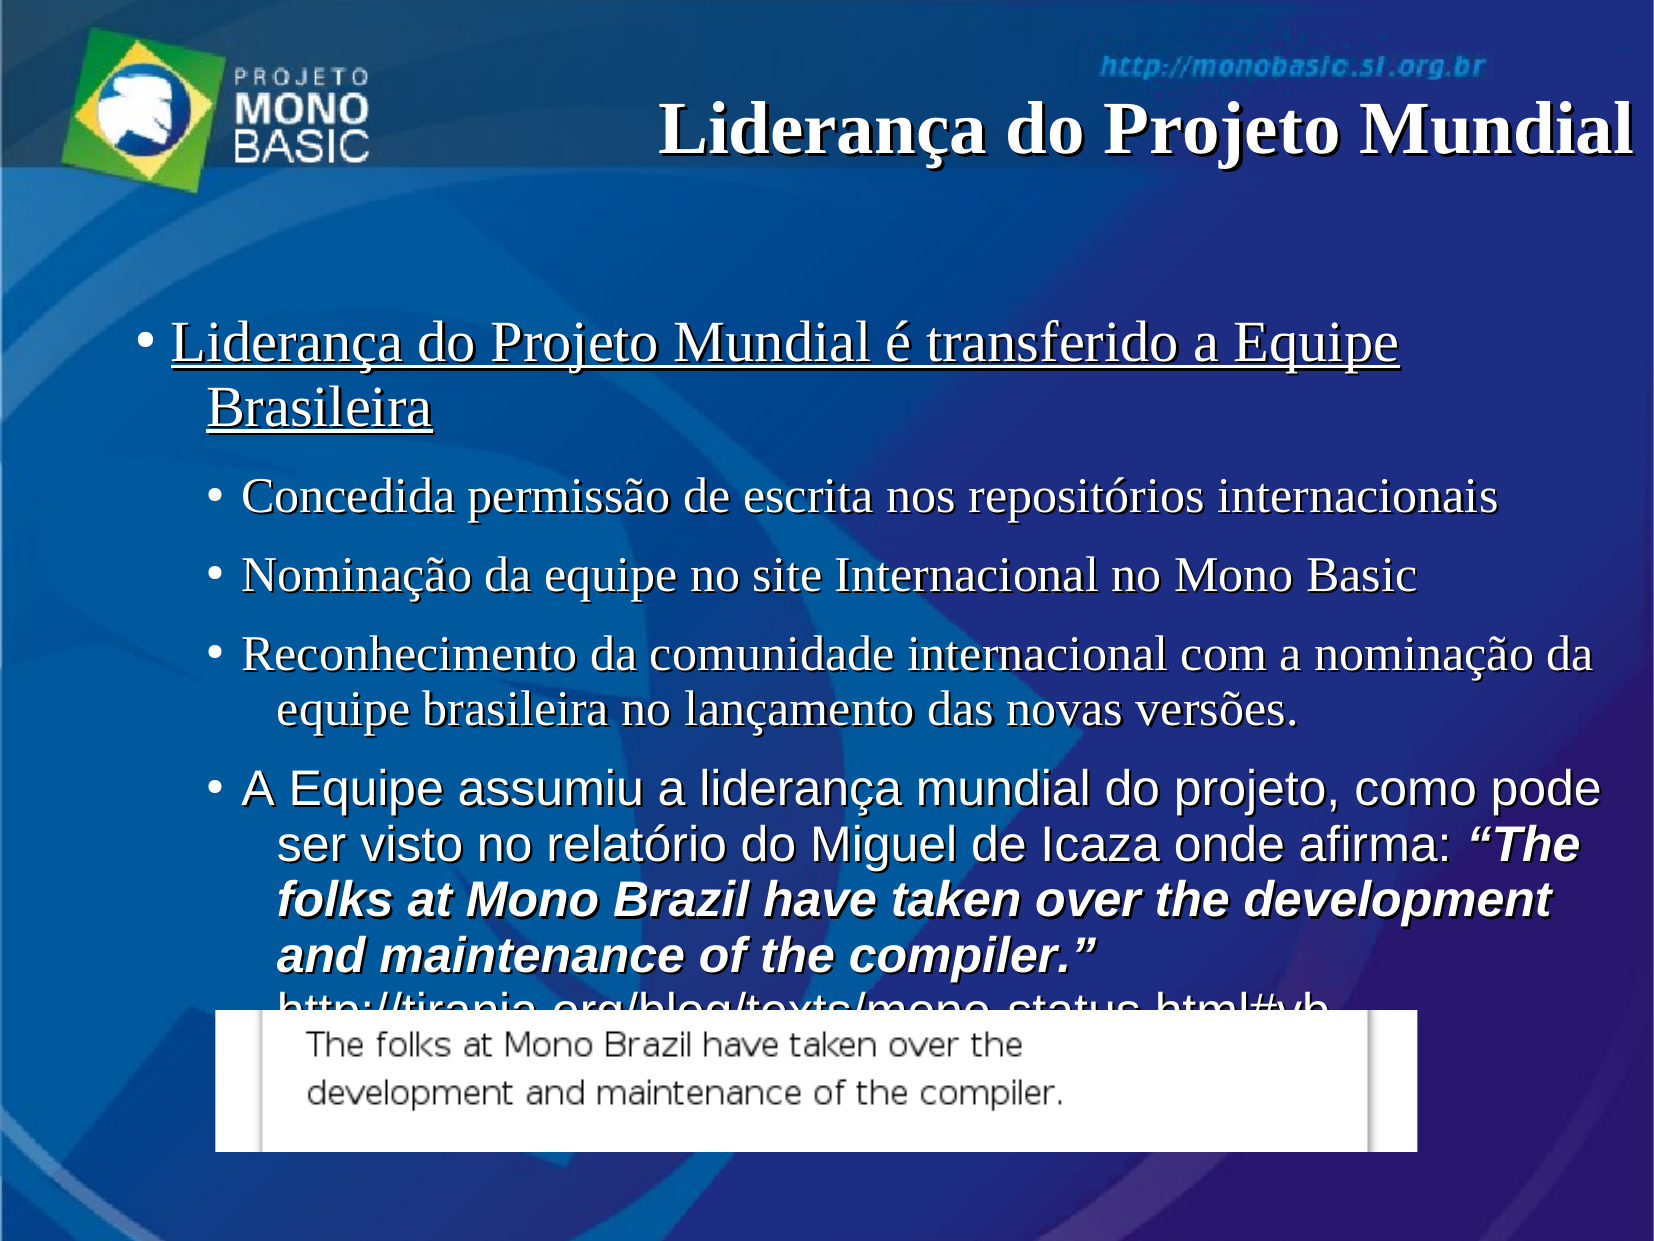

Liderança do Projeto Mundial
# Liderança do Projeto Mundial é transferido a Equipe Brasileira
Concedida permissão de escrita nos repositórios internacionais
Nominação da equipe no site Internacional no Mono Basic
Reconhecimento da comunidade internacional com a nominação da equipe brasileira no lançamento das novas versões.
A Equipe assumiu a liderança mundial do projeto, como pode ser visto no relatório do Miguel de Icaza onde afirma: “The folks at Mono Brazil have taken over the development and maintenance of the compiler.” http://tirania.org/blog/texts/mono-status.html#vb